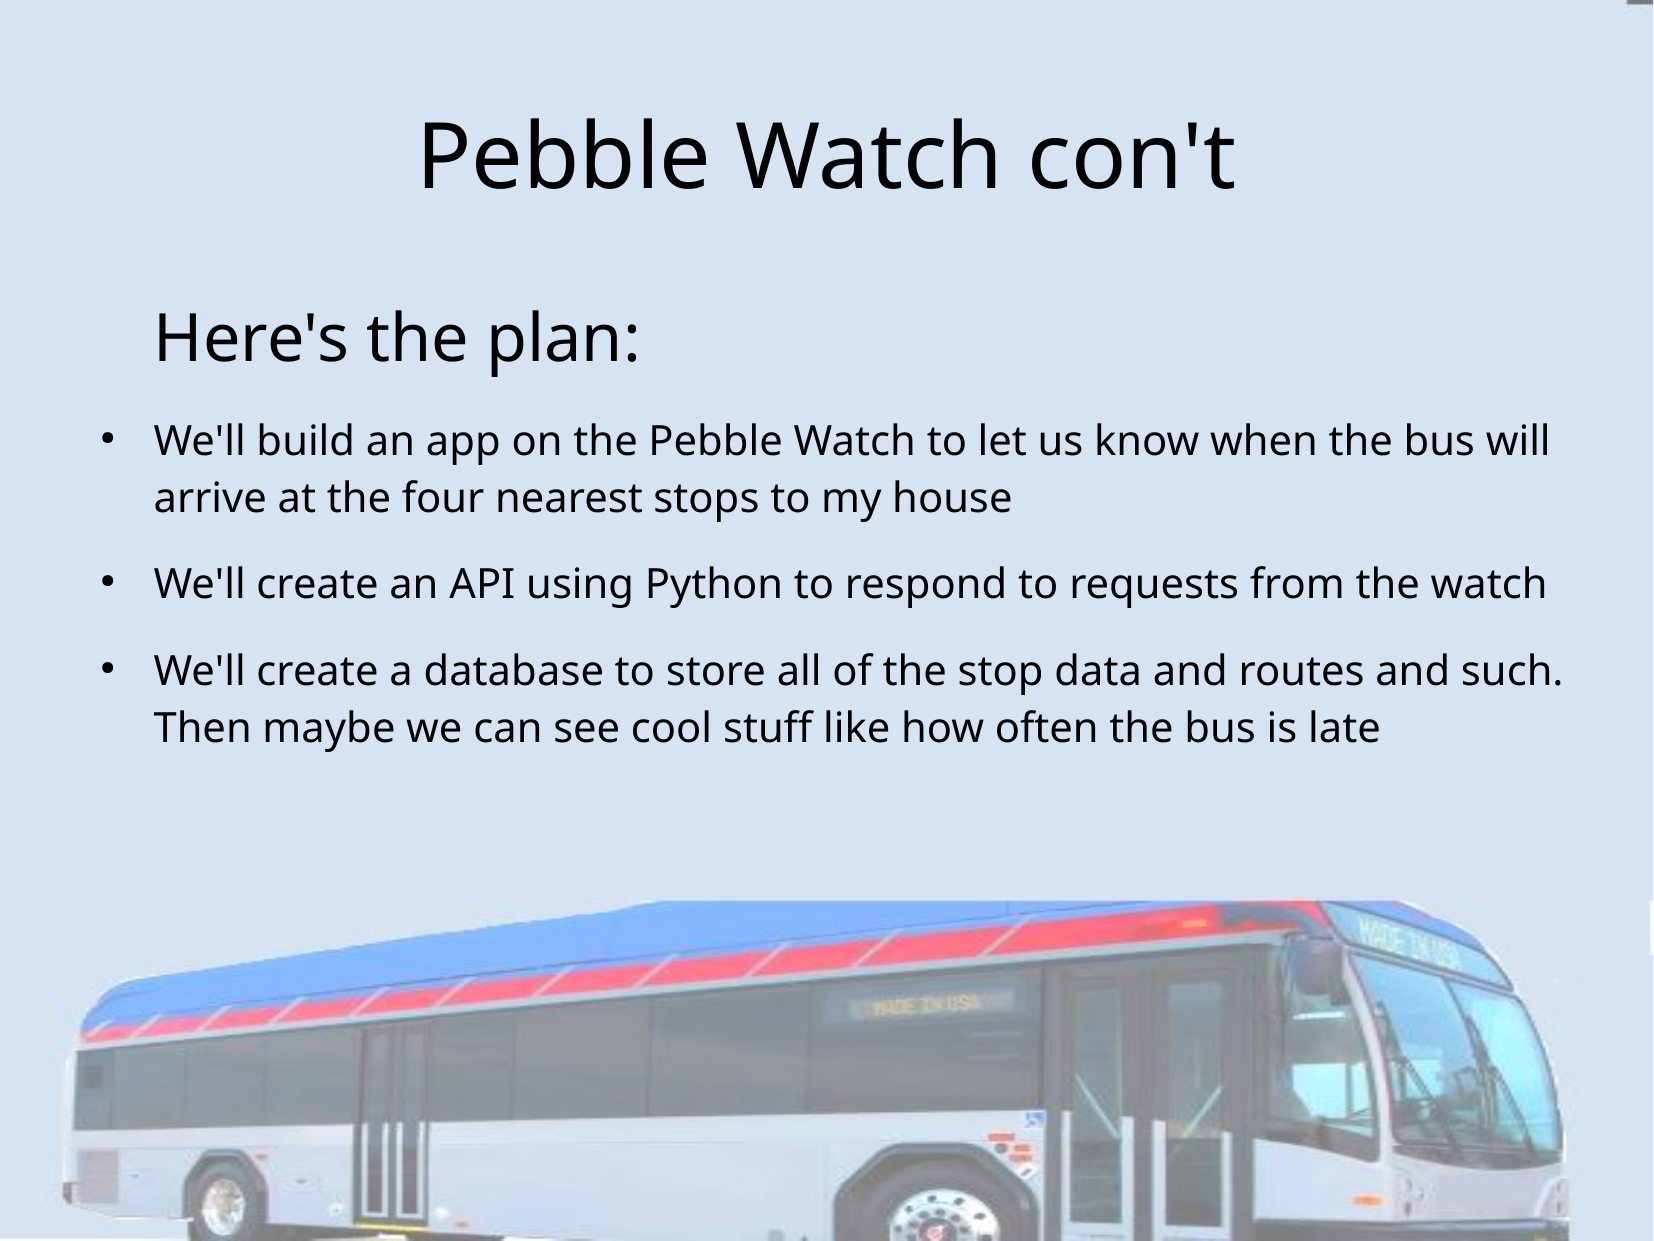

# Pebble Watch con't
Here's the plan:
We'll build an app on the Pebble Watch to let us know when the bus will arrive at the four nearest stops to my house
We'll create an API using Python to respond to requests from the watch
We'll create a database to store all of the stop data and routes and such. Then maybe we can see cool stuff like how often the bus is late